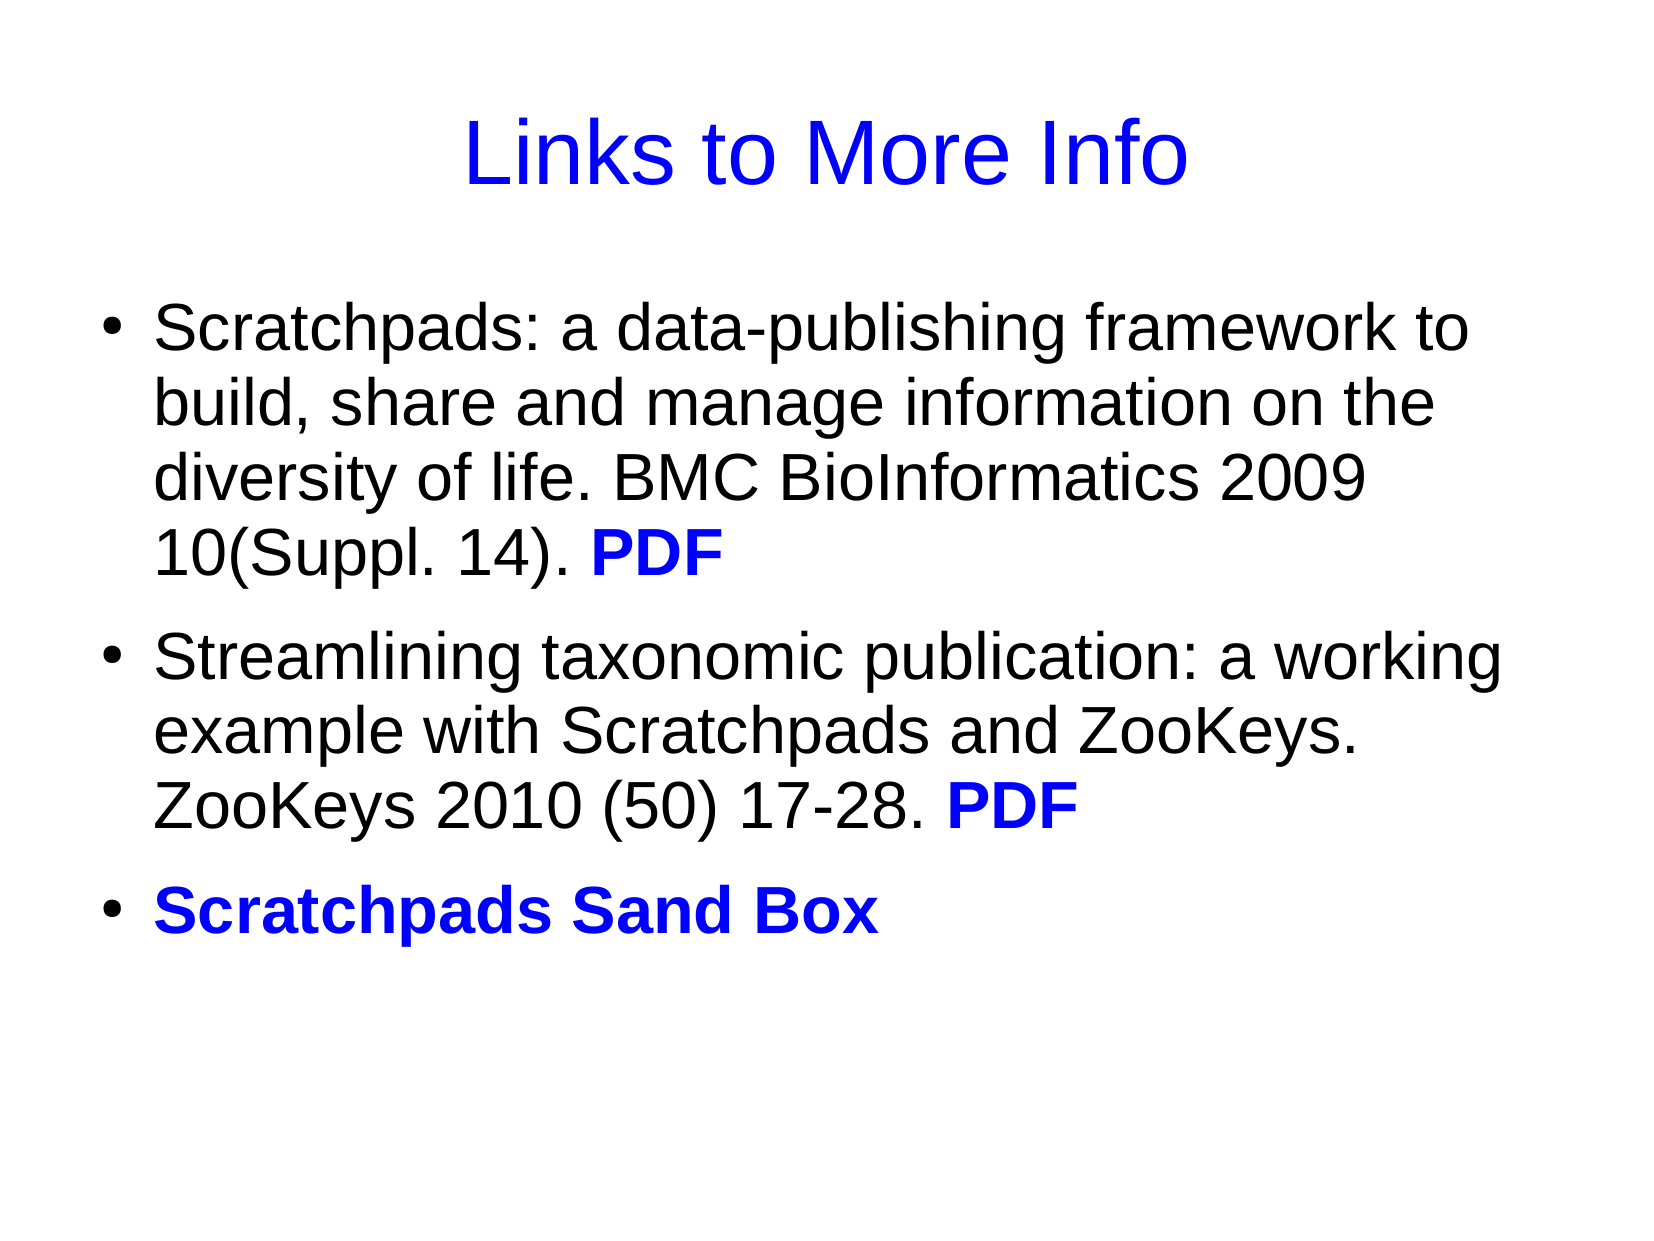

# Links to More Info
Scratchpads: a data-publishing framework to build, share and manage information on the diversity of life. BMC BioInformatics 2009 10(Suppl. 14). PDF
Streamlining taxonomic publication: a working example with Scratchpads and ZooKeys. ZooKeys 2010 (50) 17-28. PDF
Scratchpads Sand Box